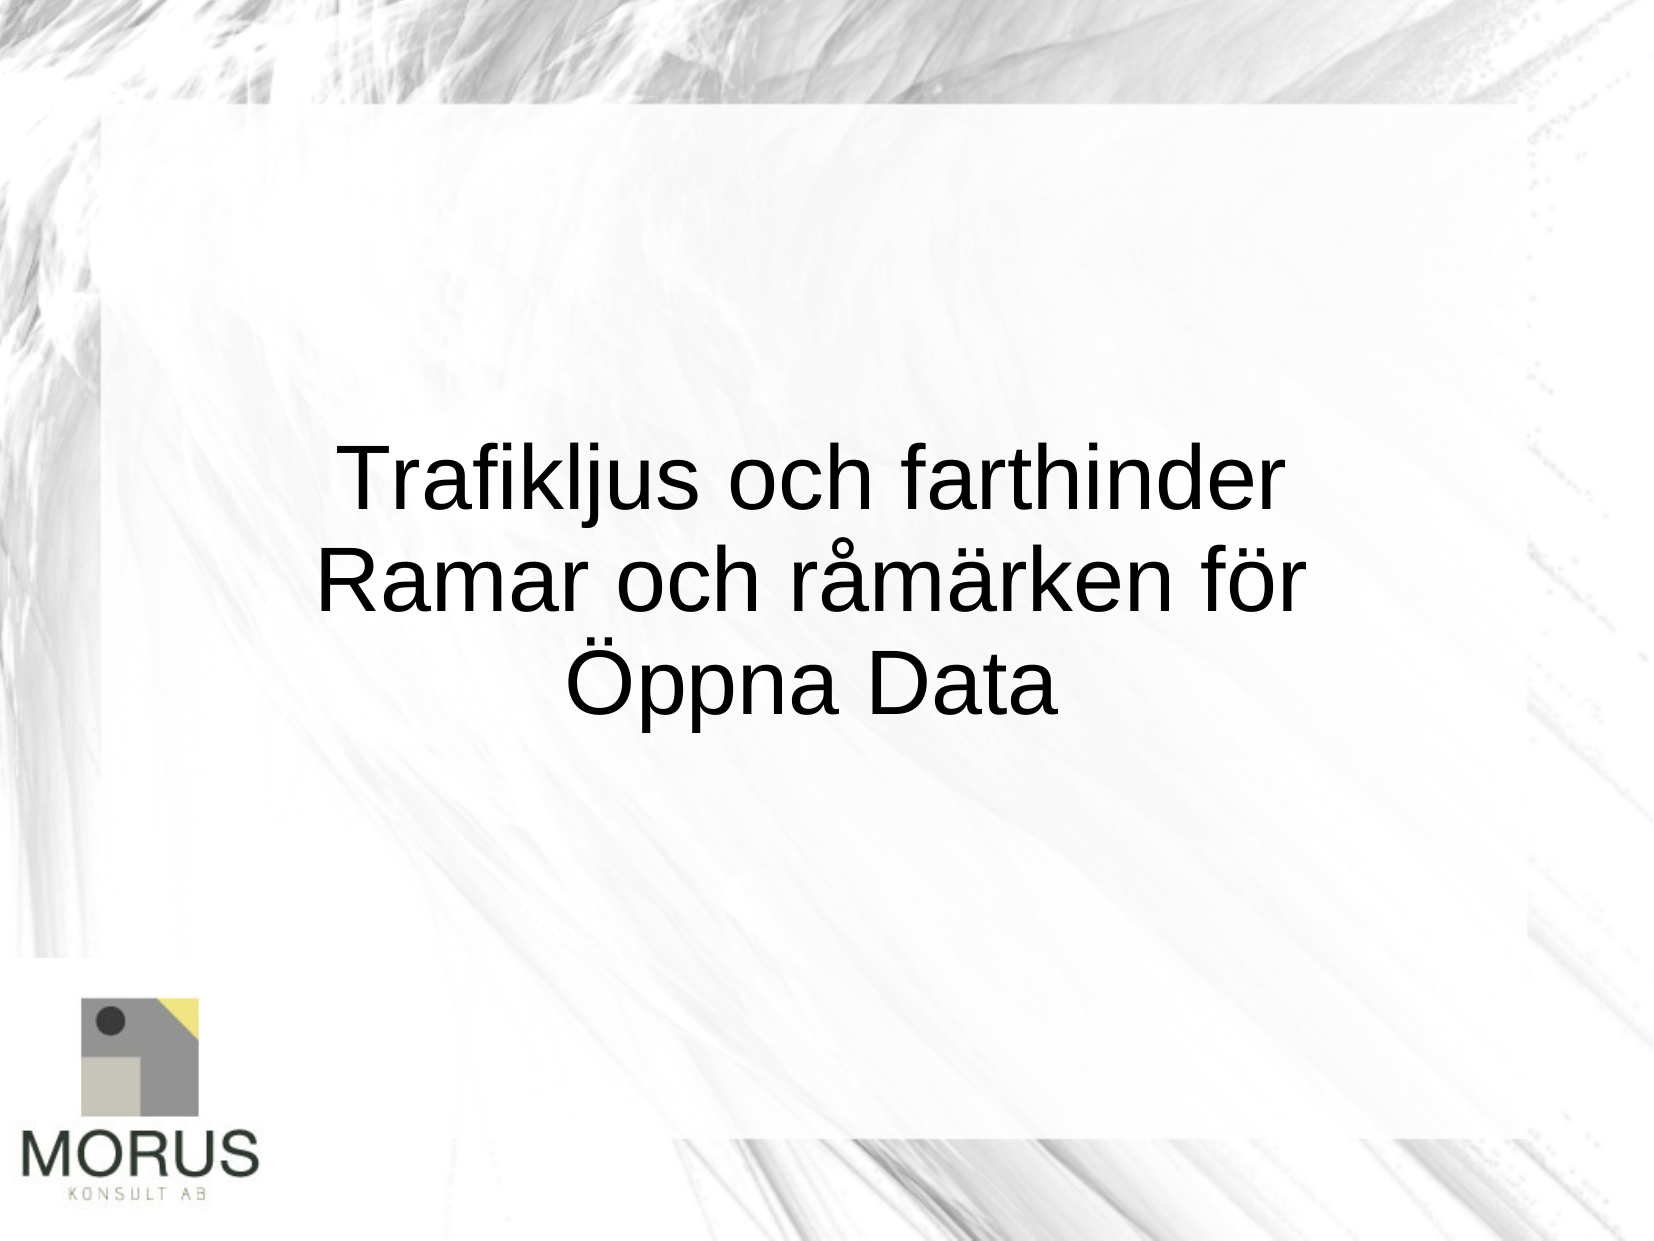

# Trafikljus och farthinder Ramar och råmärken för Öppna Data